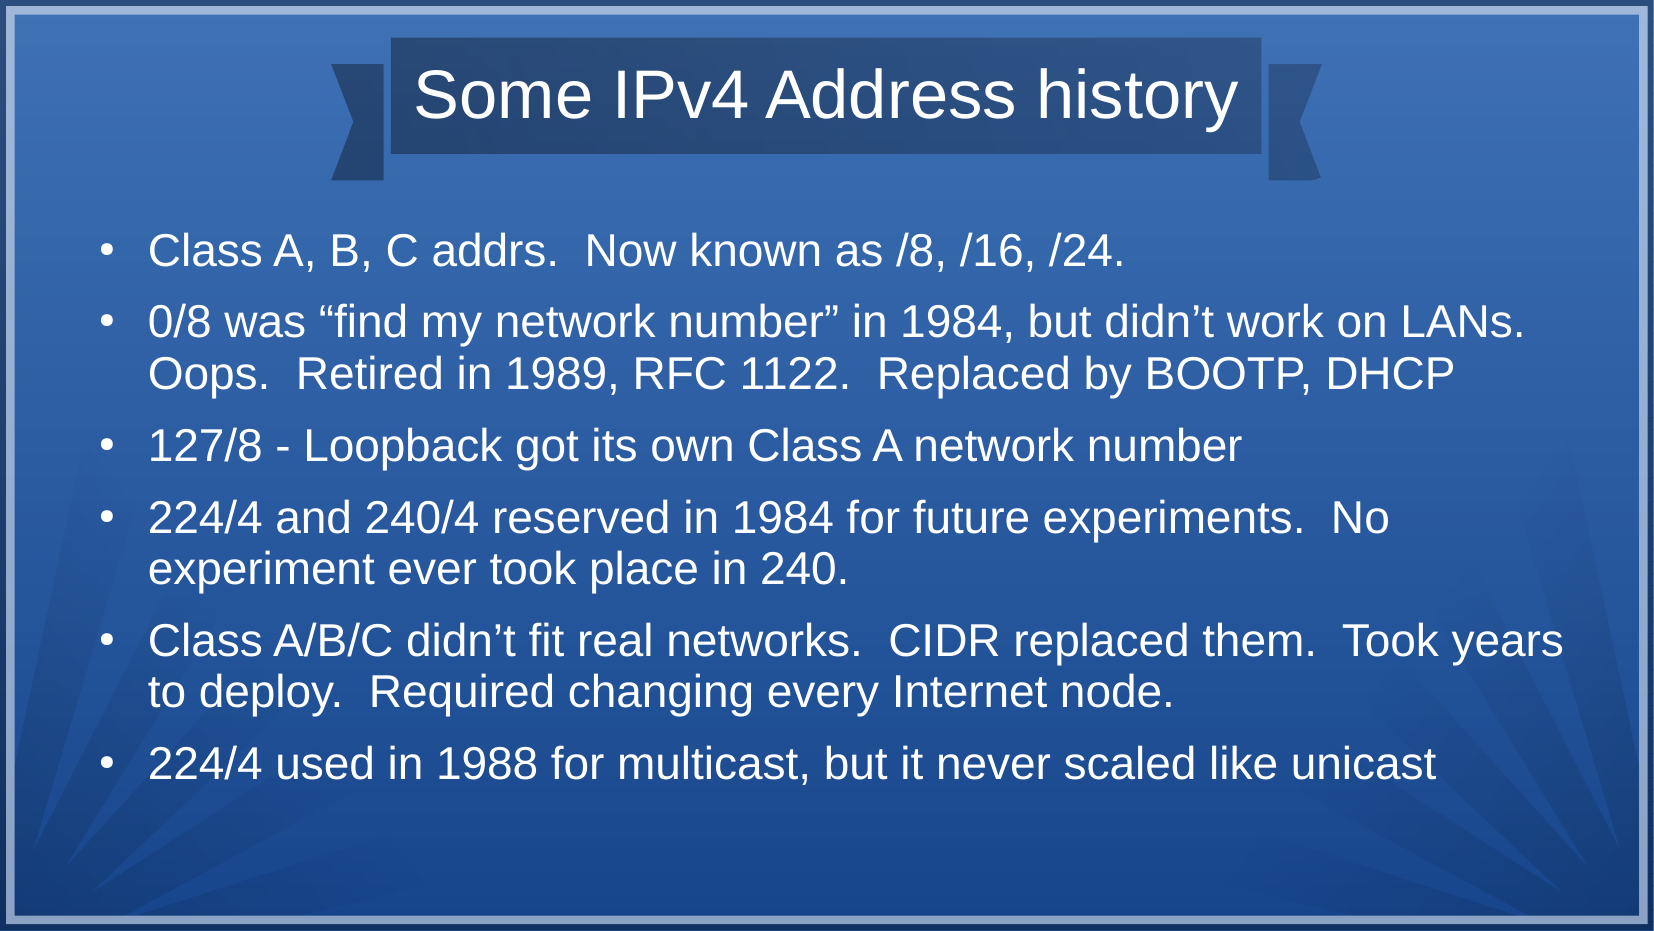

# Some IPv4 Address history
Class A, B, C addrs. Now known as /8, /16, /24.
0/8 was “find my network number” in 1984, but didn’t work on LANs. Oops. Retired in 1989, RFC 1122. Replaced by BOOTP, DHCP
127/8 - Loopback got its own Class A network number
224/4 and 240/4 reserved in 1984 for future experiments. No experiment ever took place in 240.
Class A/B/C didn’t fit real networks. CIDR replaced them. Took years to deploy. Required changing every Internet node.
224/4 used in 1988 for multicast, but it never scaled like unicast